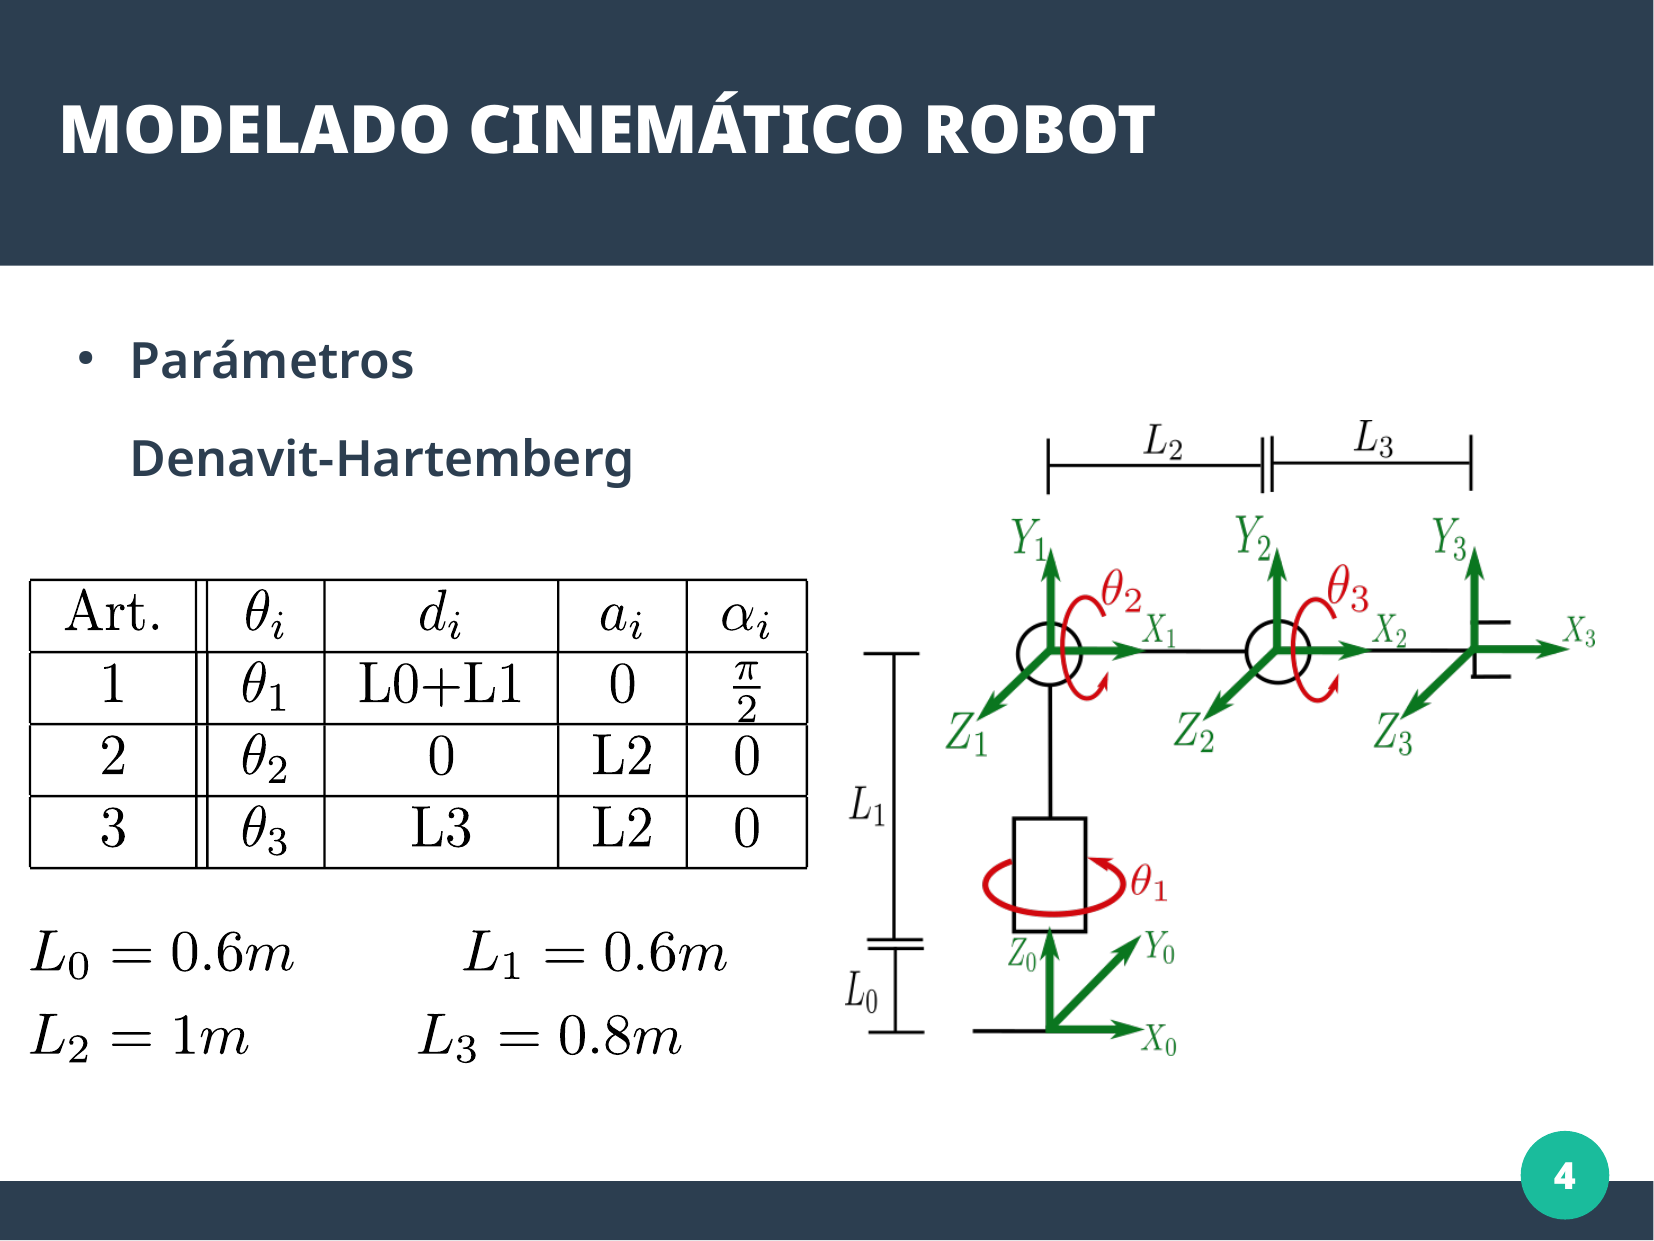

# MODELADO CINEMÁTICO ROBOT
Parámetros
Denavit-Hartemberg
4